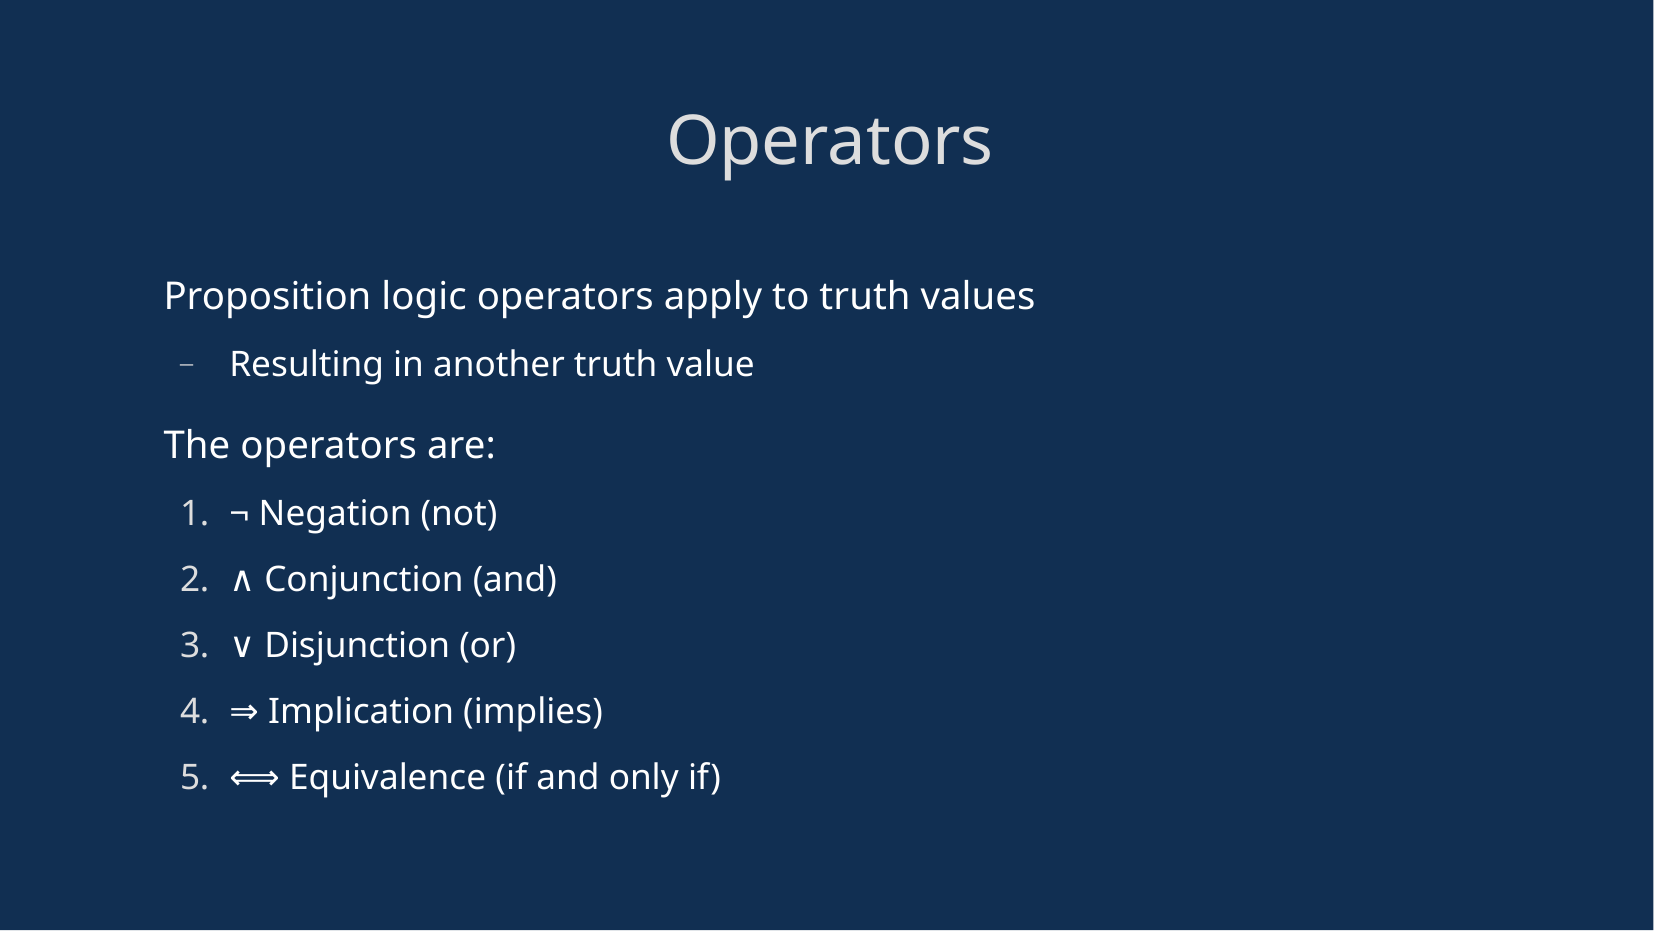

# Operators
Proposition logic operators apply to truth values
Resulting in another truth value
The operators are:
¬ Negation (not)
∧ Conjunction (and)
∨ Disjunction (or)
⇒ Implication (implies)
⟺ Equivalence (if and only if)